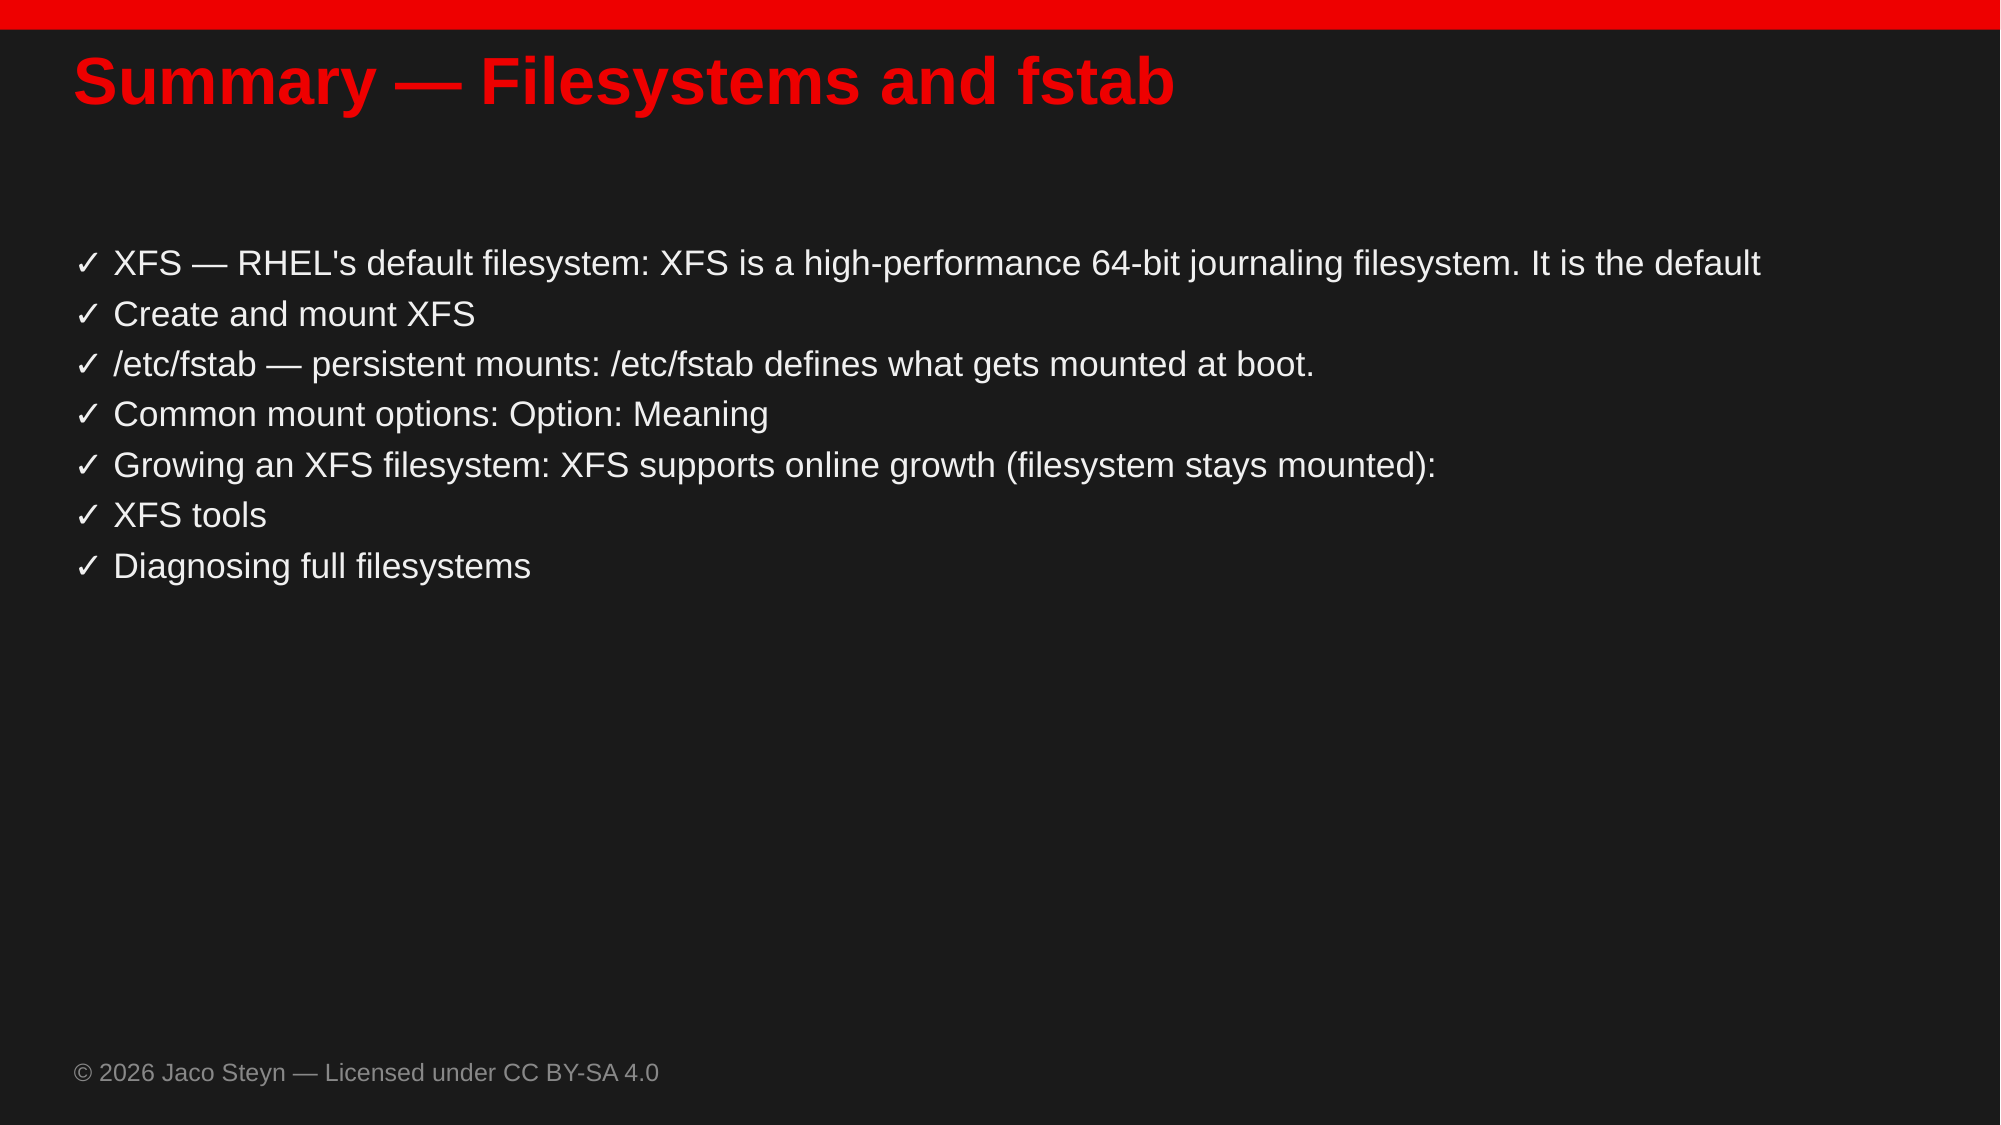

Summary — Filesystems and fstab
✓ XFS — RHEL's default filesystem: XFS is a high-performance 64-bit journaling filesystem. It is the default
✓ Create and mount XFS
✓ /etc/fstab — persistent mounts: /etc/fstab defines what gets mounted at boot.
✓ Common mount options: Option: Meaning
✓ Growing an XFS filesystem: XFS supports online growth (filesystem stays mounted):
✓ XFS tools
✓ Diagnosing full filesystems
© 2026 Jaco Steyn — Licensed under CC BY-SA 4.0